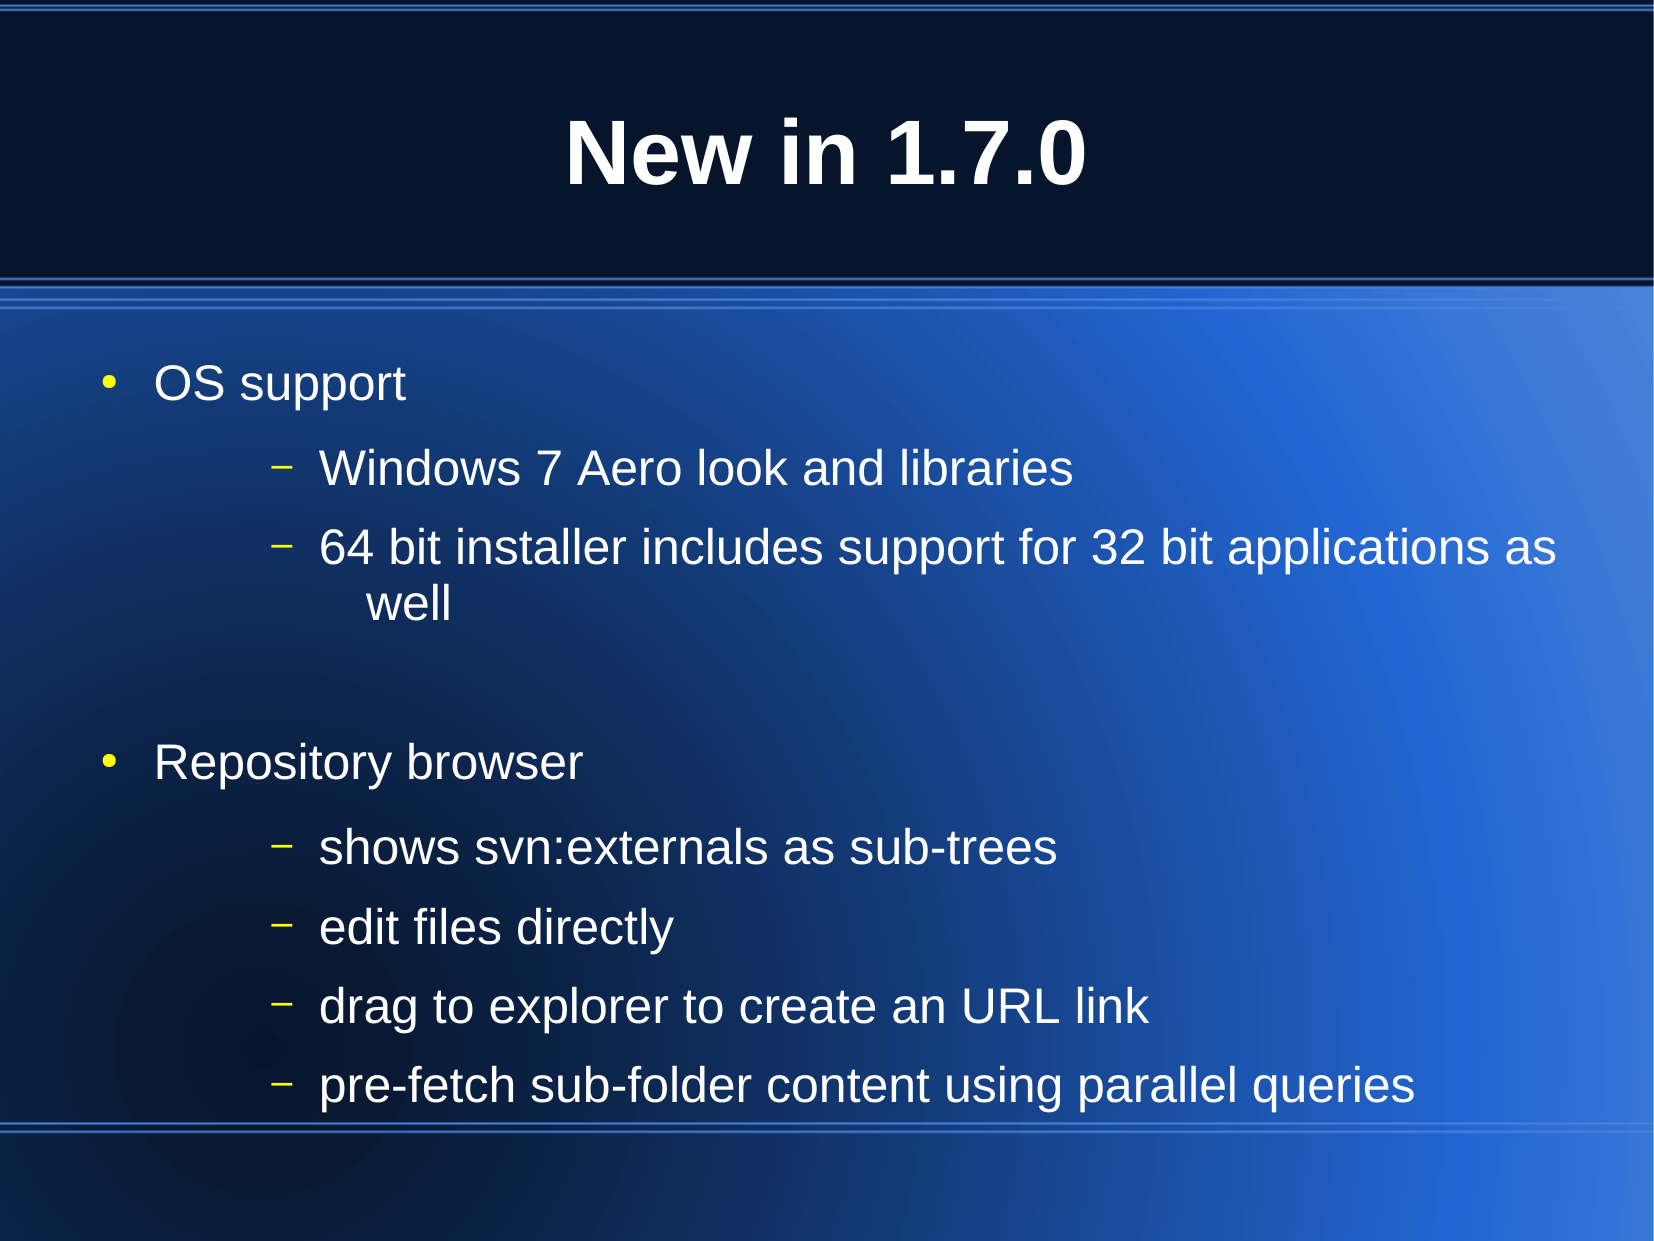

# New in 1.7.0
OS support
Windows 7 Aero look and libraries
64 bit installer includes support for 32 bit applications as well
Repository browser
shows svn:externals as sub-trees
edit files directly
drag to explorer to create an URL link
pre-fetch sub-folder content using parallel queries